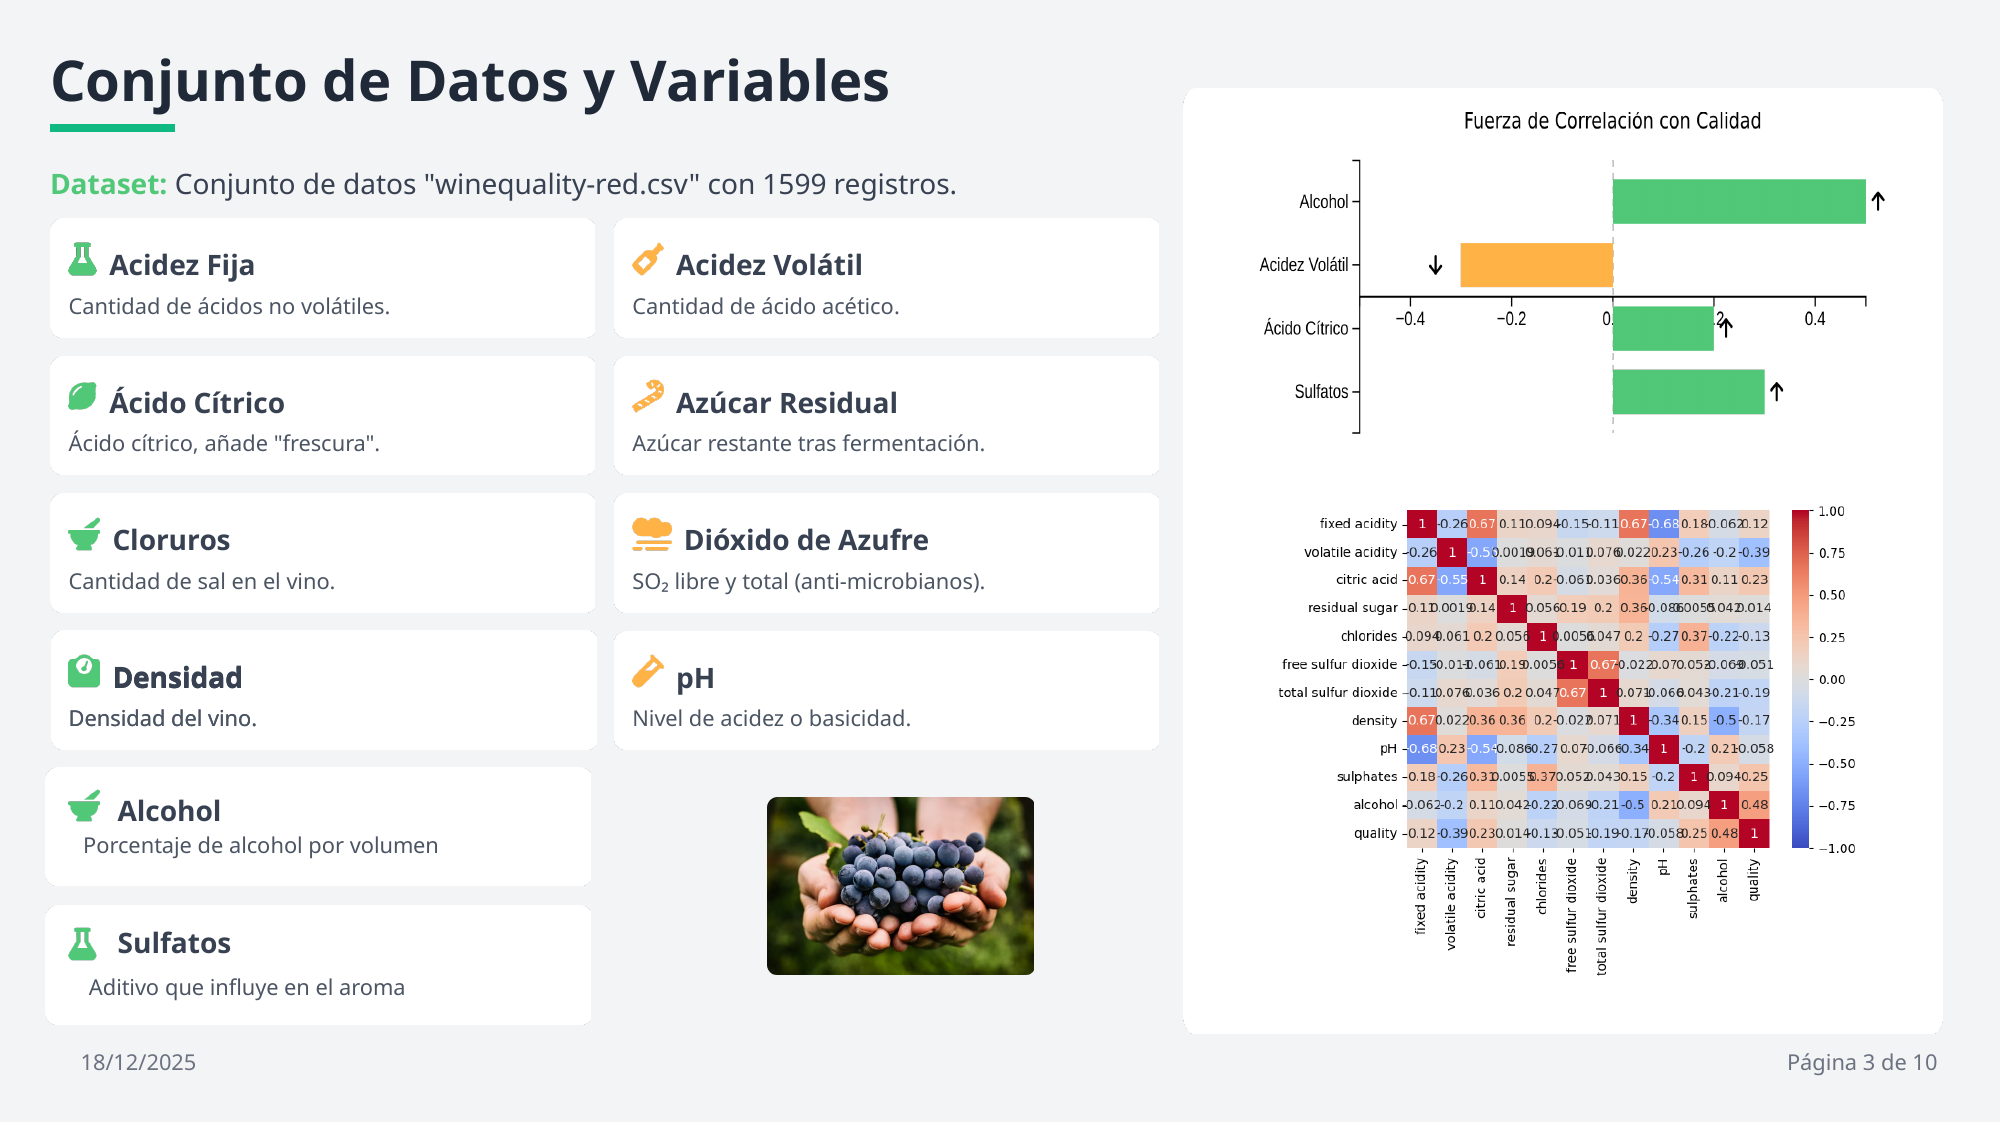

Conjunto de Datos y Variables
Dataset: Conjunto de datos "winequality-red.csv" con 1599 registros.
Acidez Fija
Acidez Volátil
Cantidad de ácidos no volátiles.
Cantidad de ácido acético.
Ácido Cítrico
Azúcar Residual
Ácido cítrico, añade "frescura".
Azúcar restante tras fermentación.
Cloruros
Dióxido de Azufre
Cantidad de sal en el vino.
SO₂ libre y total (anti-microbianos).
Densidad
Densidad
Densidad
pH
Densidad del vino.
Densidad del vino.
Nivel de acidez o basicidad.
Alcohol
Porcentaje de alcohol por volumen
Sulfatos
Aditivo que influye en el aroma
 18/12/2025
Página 3 de 10